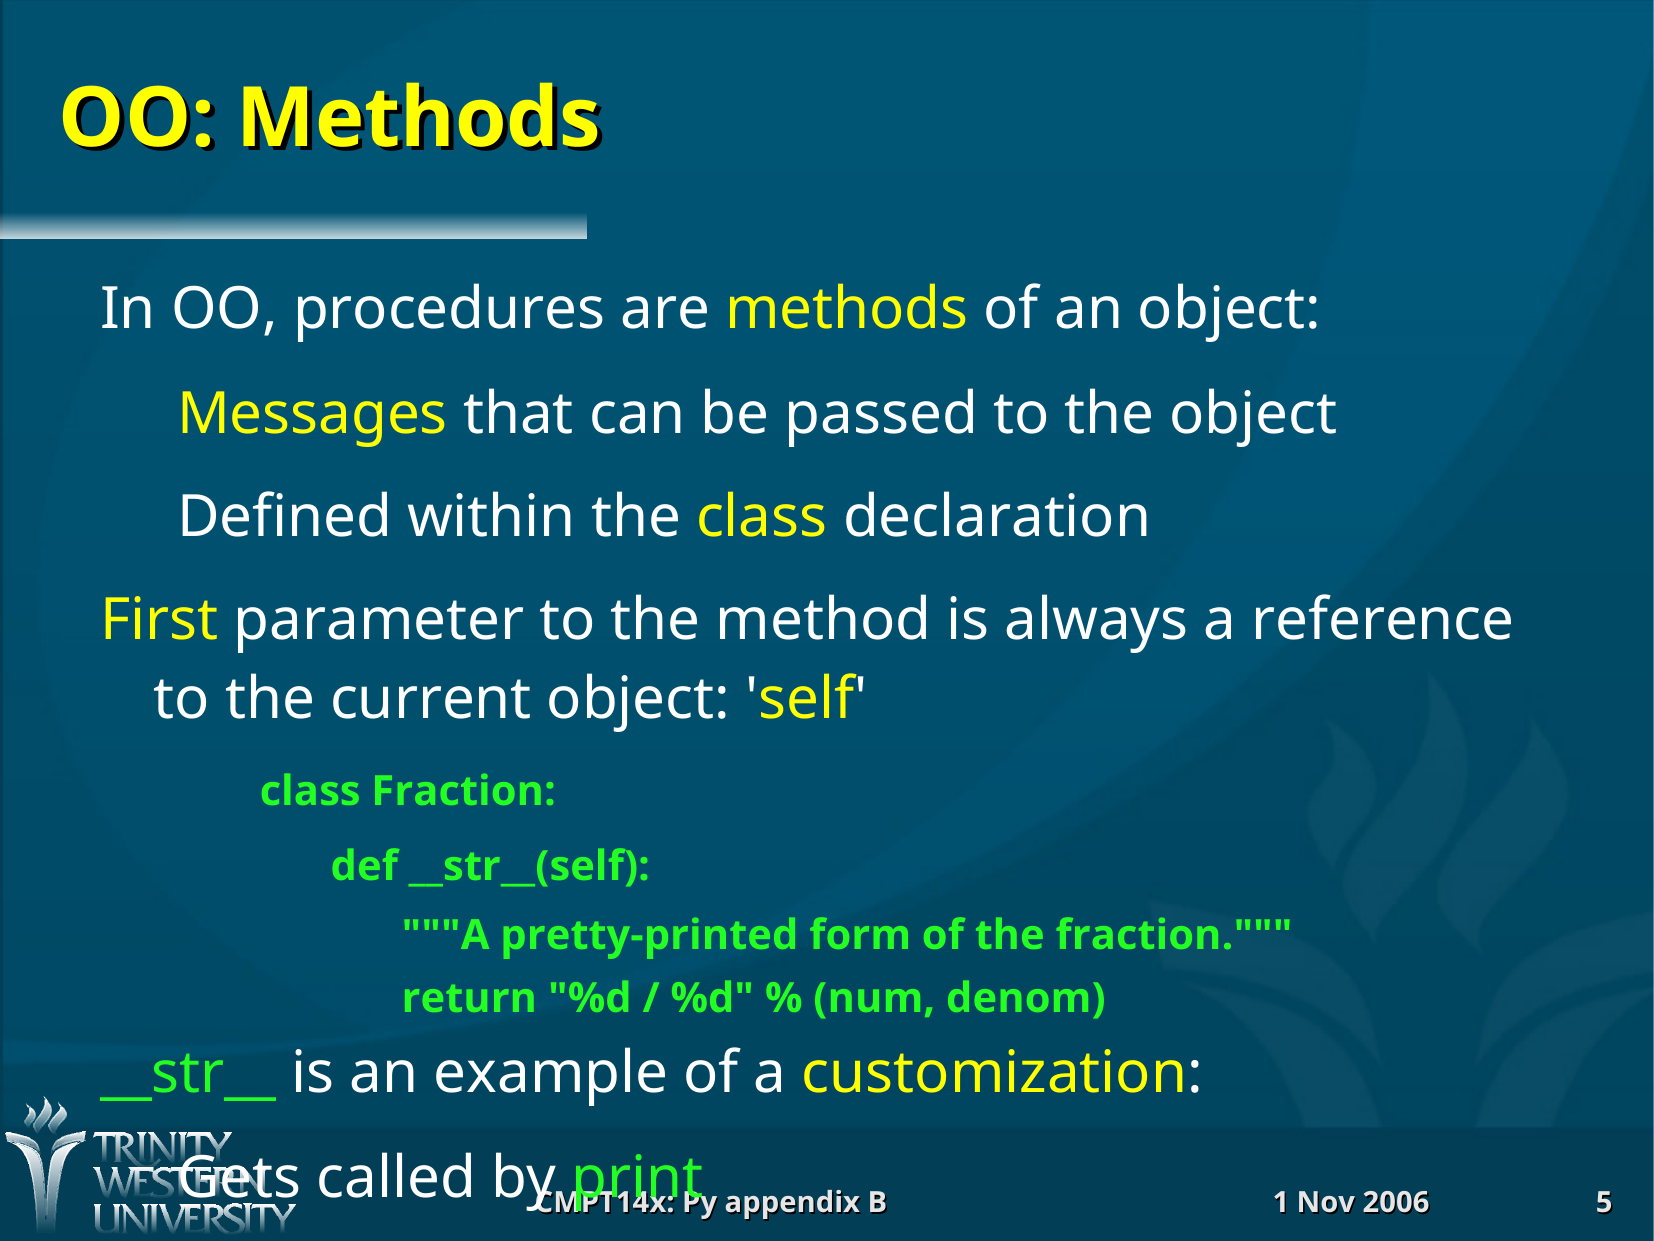

# OO: Methods
In OO, procedures are methods of an object:
Messages that can be passed to the object
Defined within the class declaration
First parameter to the method is always a reference to the current object: 'self'
class Fraction:
def __str__(self):
"""A pretty-printed form of the fraction."""
return "%d / %d" % (num, denom)
__str__ is an example of a customization:
Gets called by print
CMPT14x: Py appendix B
1 Nov 2006
5